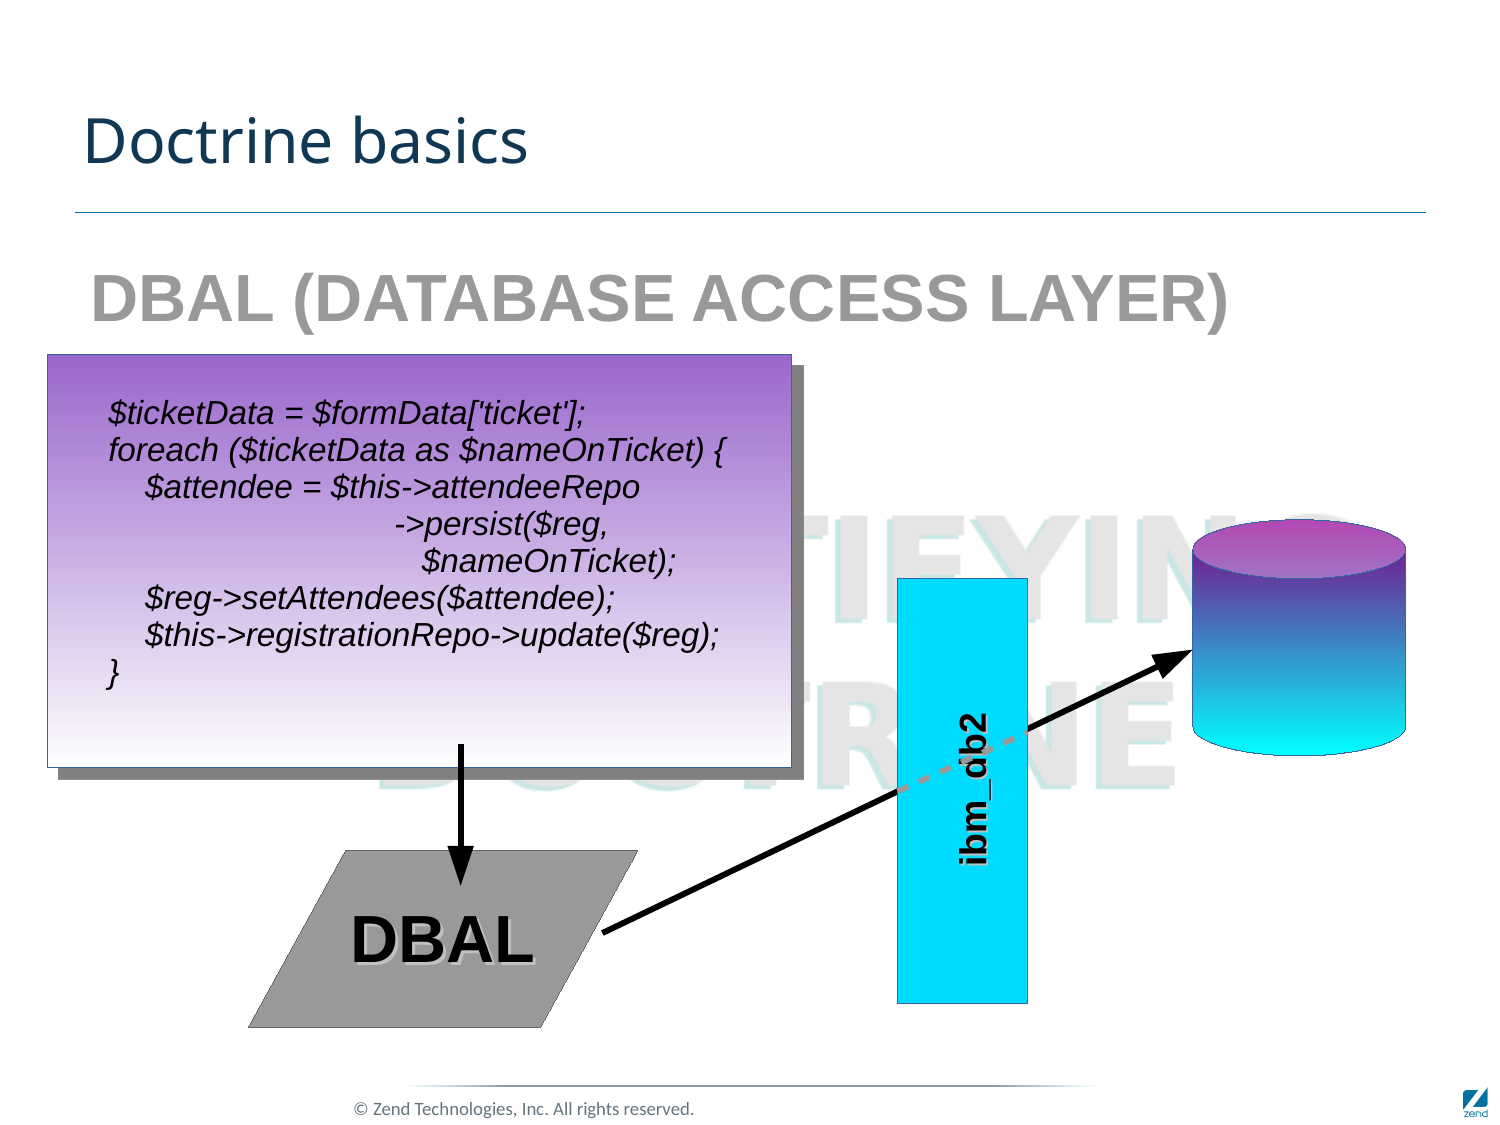

# Doctrine basics
DBal (dATABASE ACCESS LAYER)
 $ticketData = $formData['ticket'];
 foreach ($ticketData as $nameOnTicket) {
 $attendee = $this->attendeeRepo
 ->persist($reg,
 $nameOnTicket);
 $reg->setAttendees($attendee);
 $this->registrationRepo->update($reg);
 }
ibm_db2
DBAL